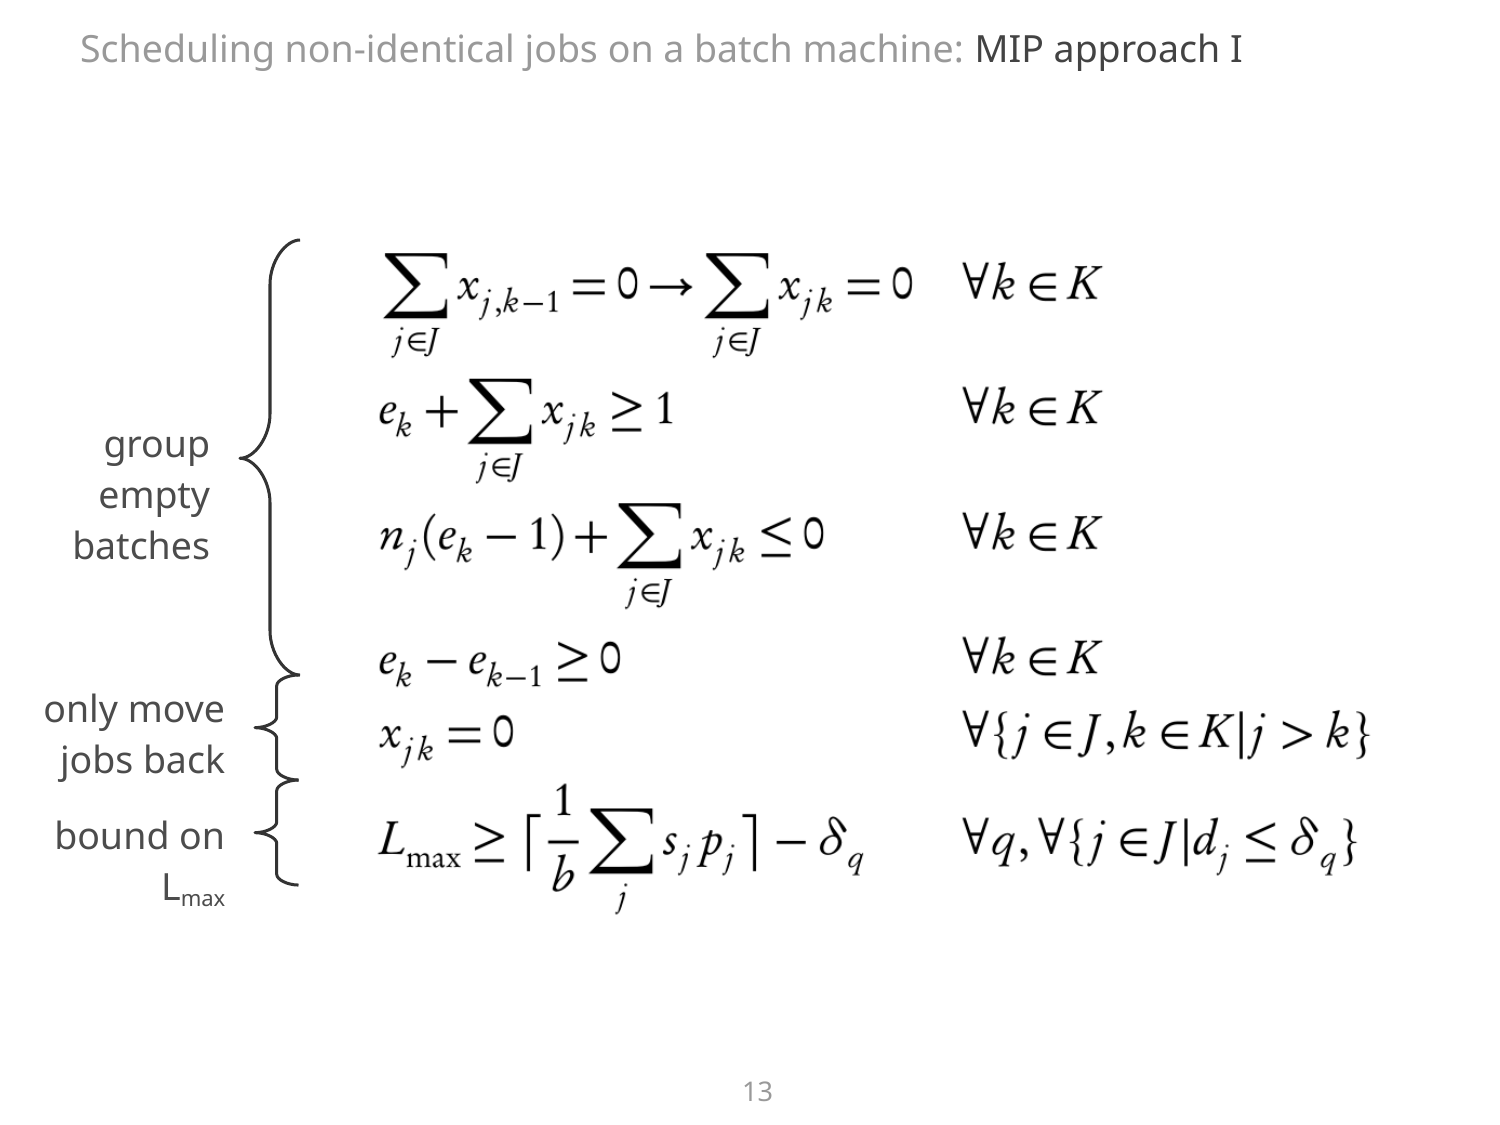

# Scheduling non-identical jobs on a batch machine: MIP approach I
group empty
batches
only move
jobs back
bound on Lmax